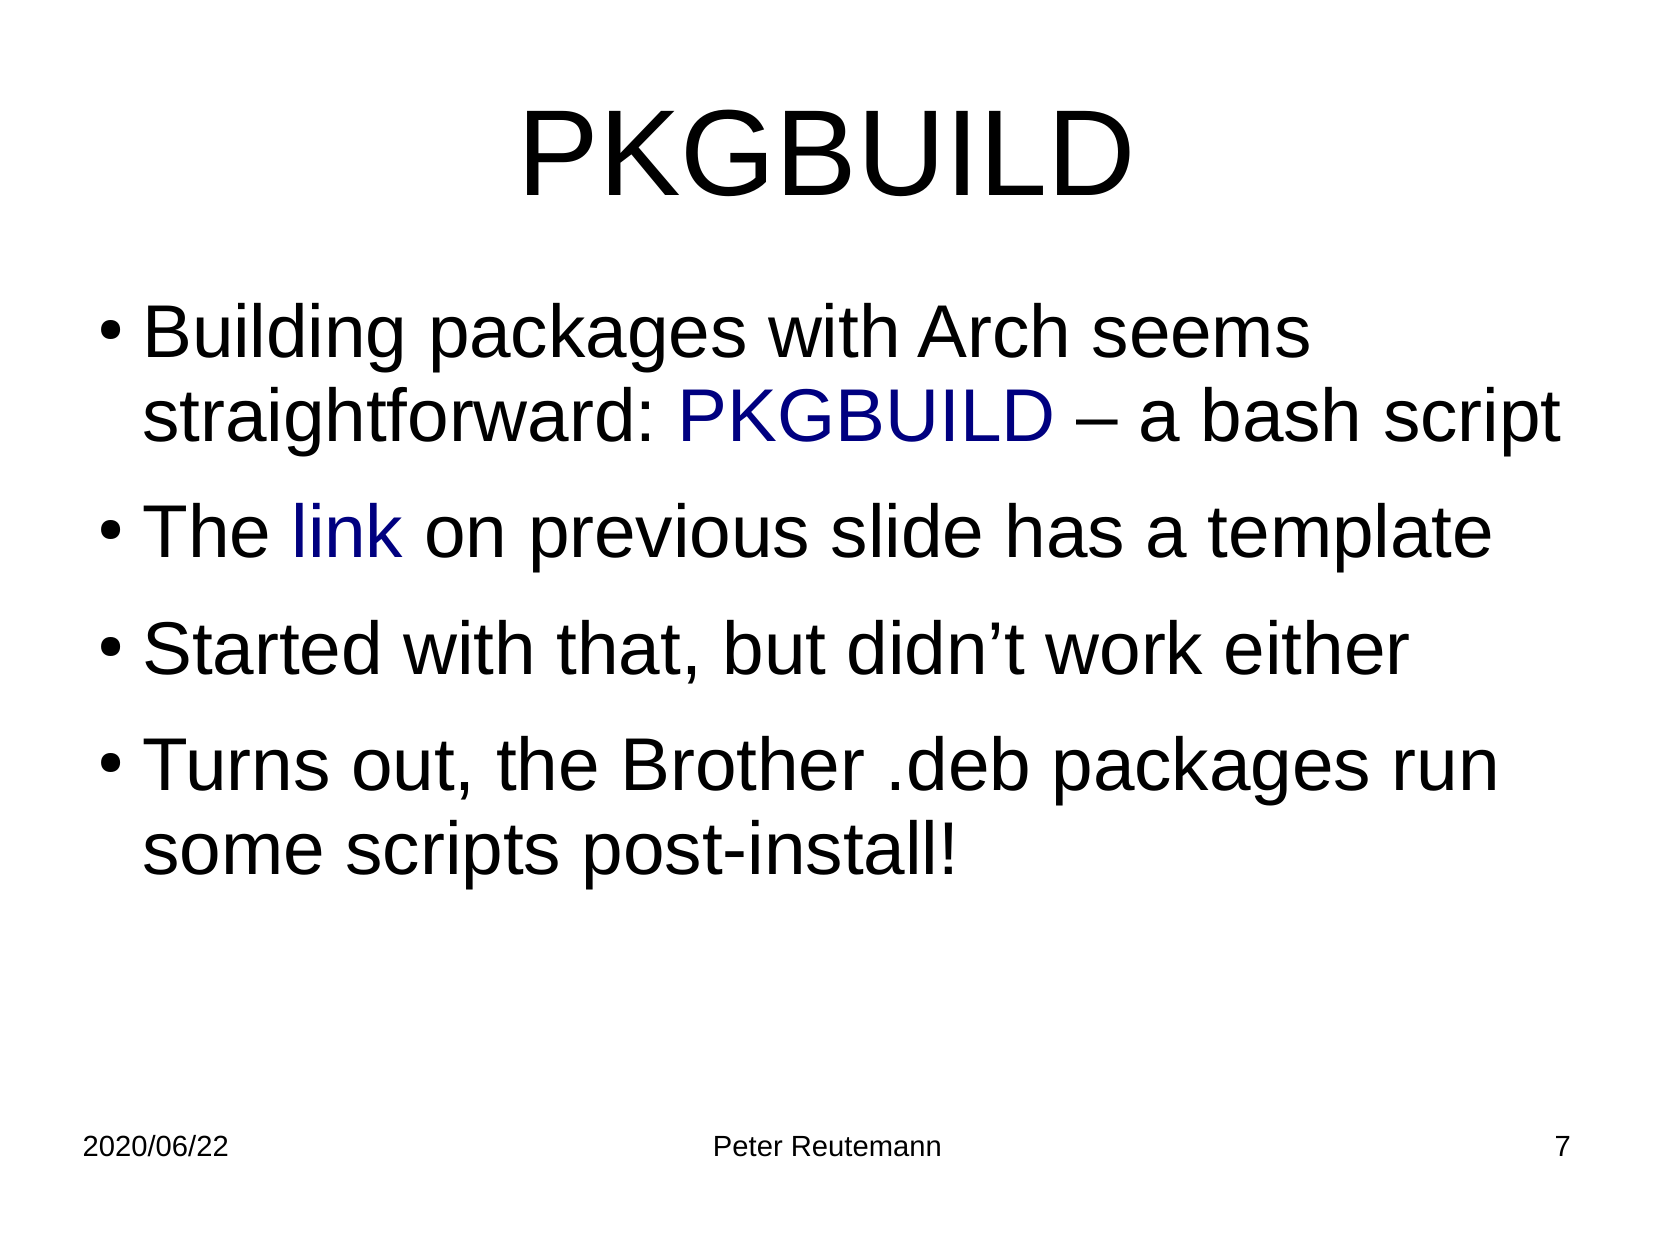

# PKGBUILD
Building packages with Arch seems straightforward: PKGBUILD – a bash script
The link on previous slide has a template
Started with that, but didn’t work either
Turns out, the Brother .deb packages run some scripts post-install!
2020/06/22
Peter Reutemann
7